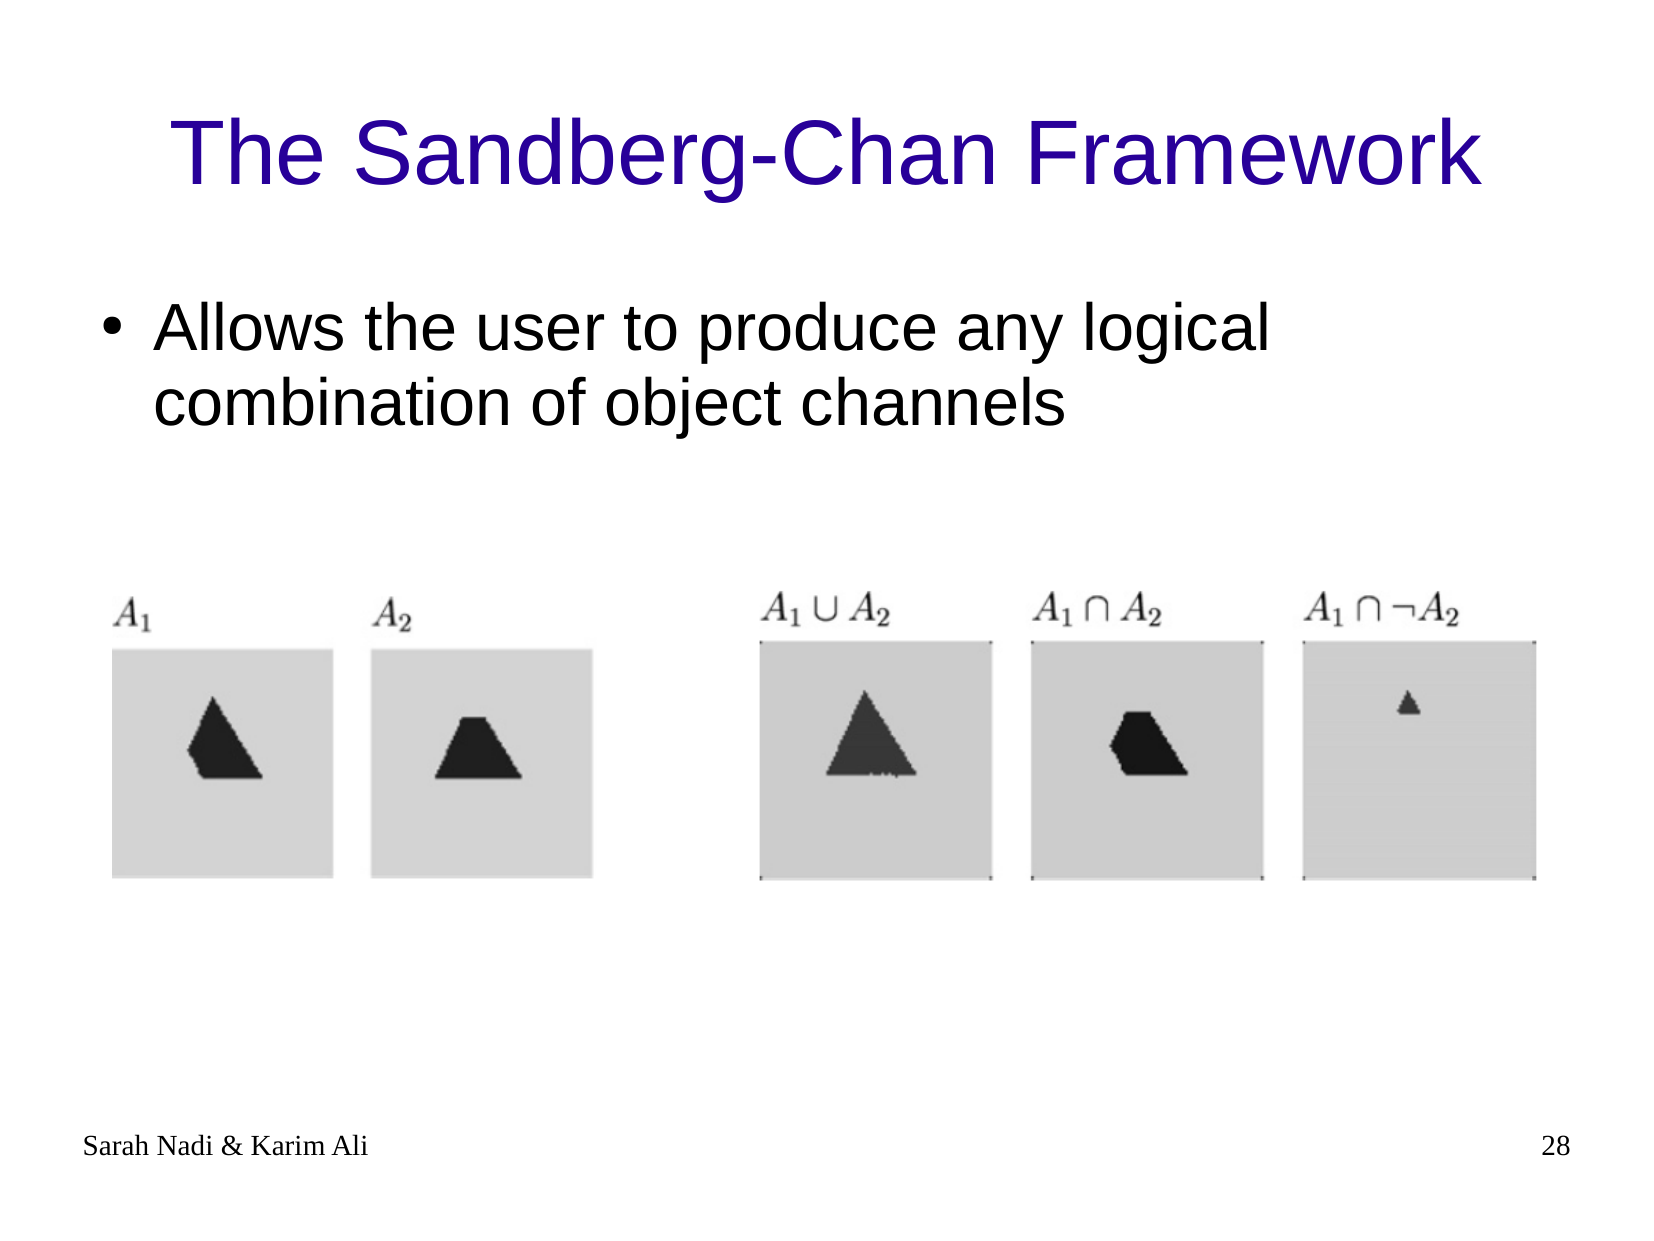

# The Sandberg-Chan Framework
Allows the user to produce any logical combination of object channels
Sarah Nadi & Karim Ali
28